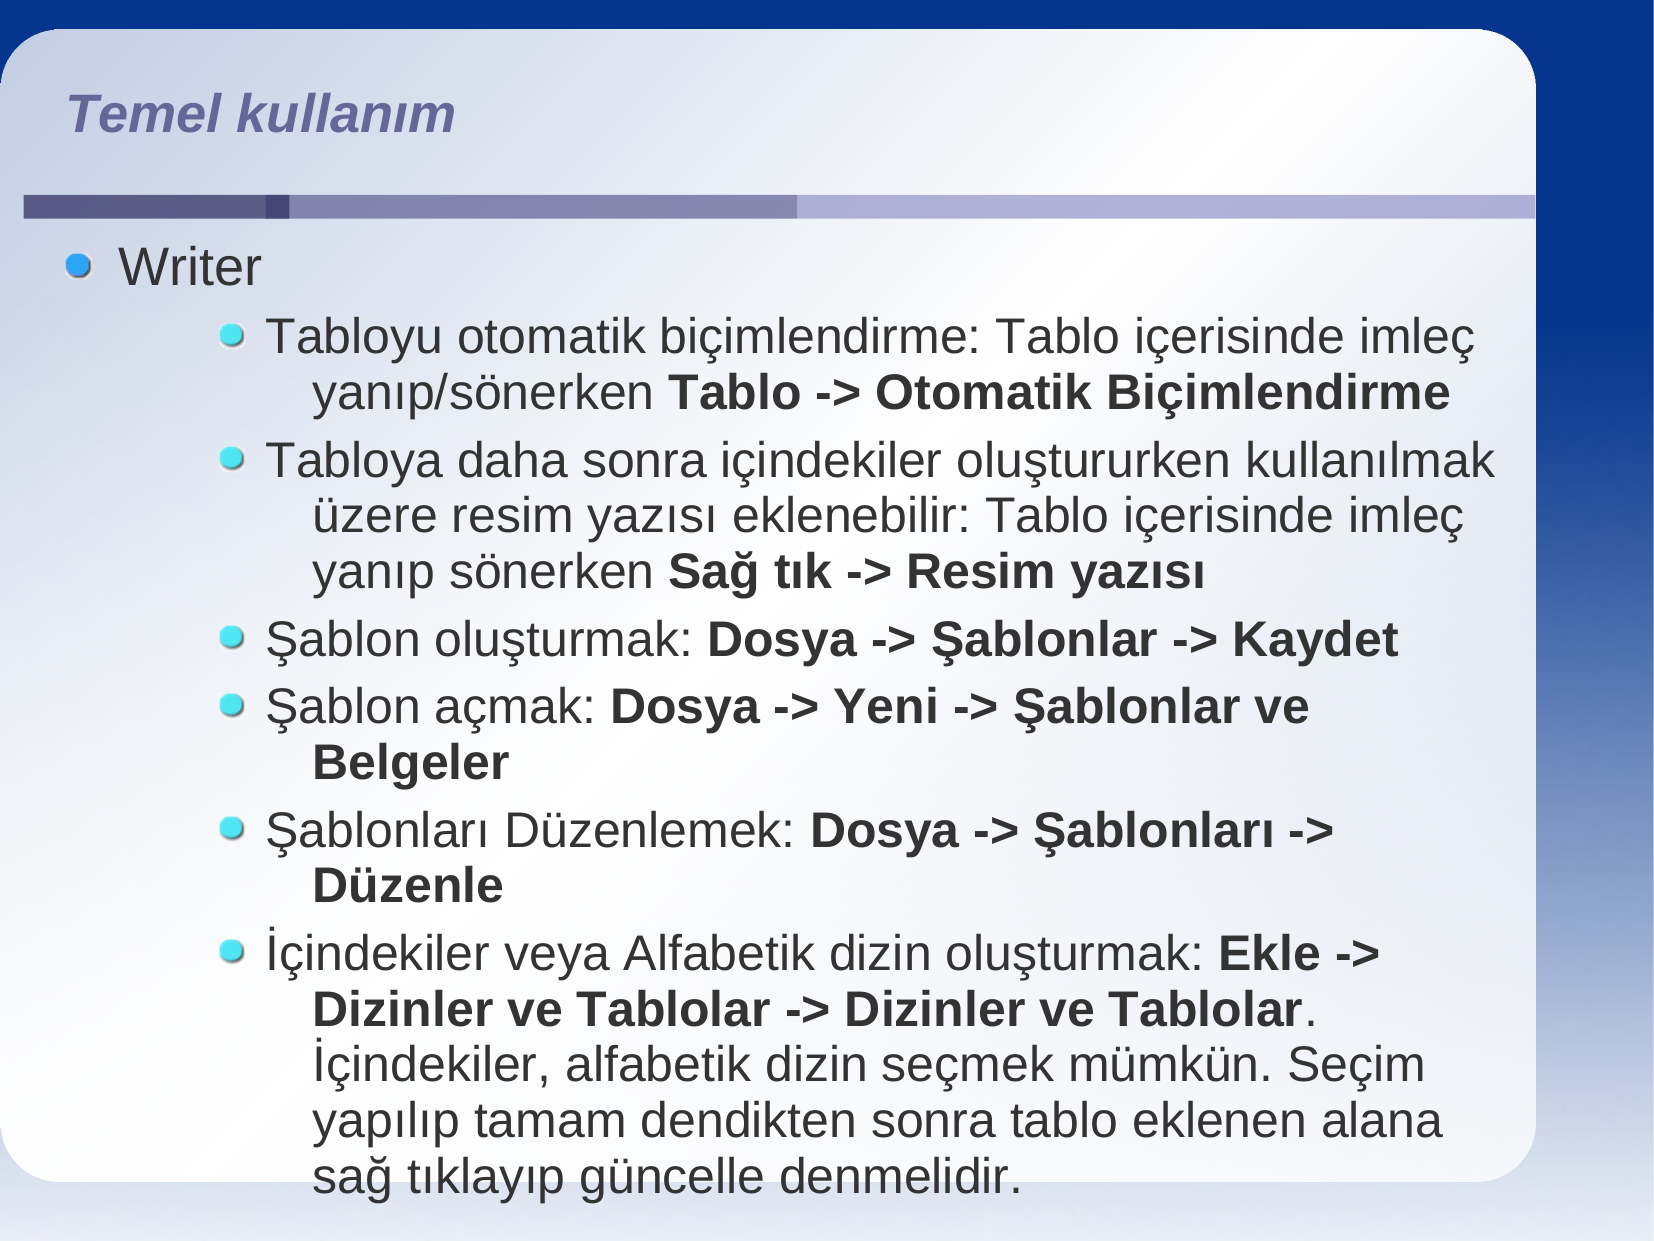

# Temel kullanım
Writer
Tabloyu otomatik biçimlendirme: Tablo içerisinde imleç yanıp/sönerken Tablo -> Otomatik Biçimlendirme
Tabloya daha sonra içindekiler oluştururken kullanılmak üzere resim yazısı eklenebilir: Tablo içerisinde imleç yanıp sönerken Sağ tık -> Resim yazısı
Şablon oluşturmak: Dosya -> Şablonlar -> Kaydet
Şablon açmak: Dosya -> Yeni -> Şablonlar ve Belgeler
Şablonları Düzenlemek: Dosya -> Şablonları -> Düzenle
İçindekiler veya Alfabetik dizin oluşturmak: Ekle -> Dizinler ve Tablolar -> Dizinler ve Tablolar. İçindekiler, alfabetik dizin seçmek mümkün. Seçim yapılıp tamam dendikten sonra tablo eklenen alana sağ tıklayıp güncelle denmelidir.